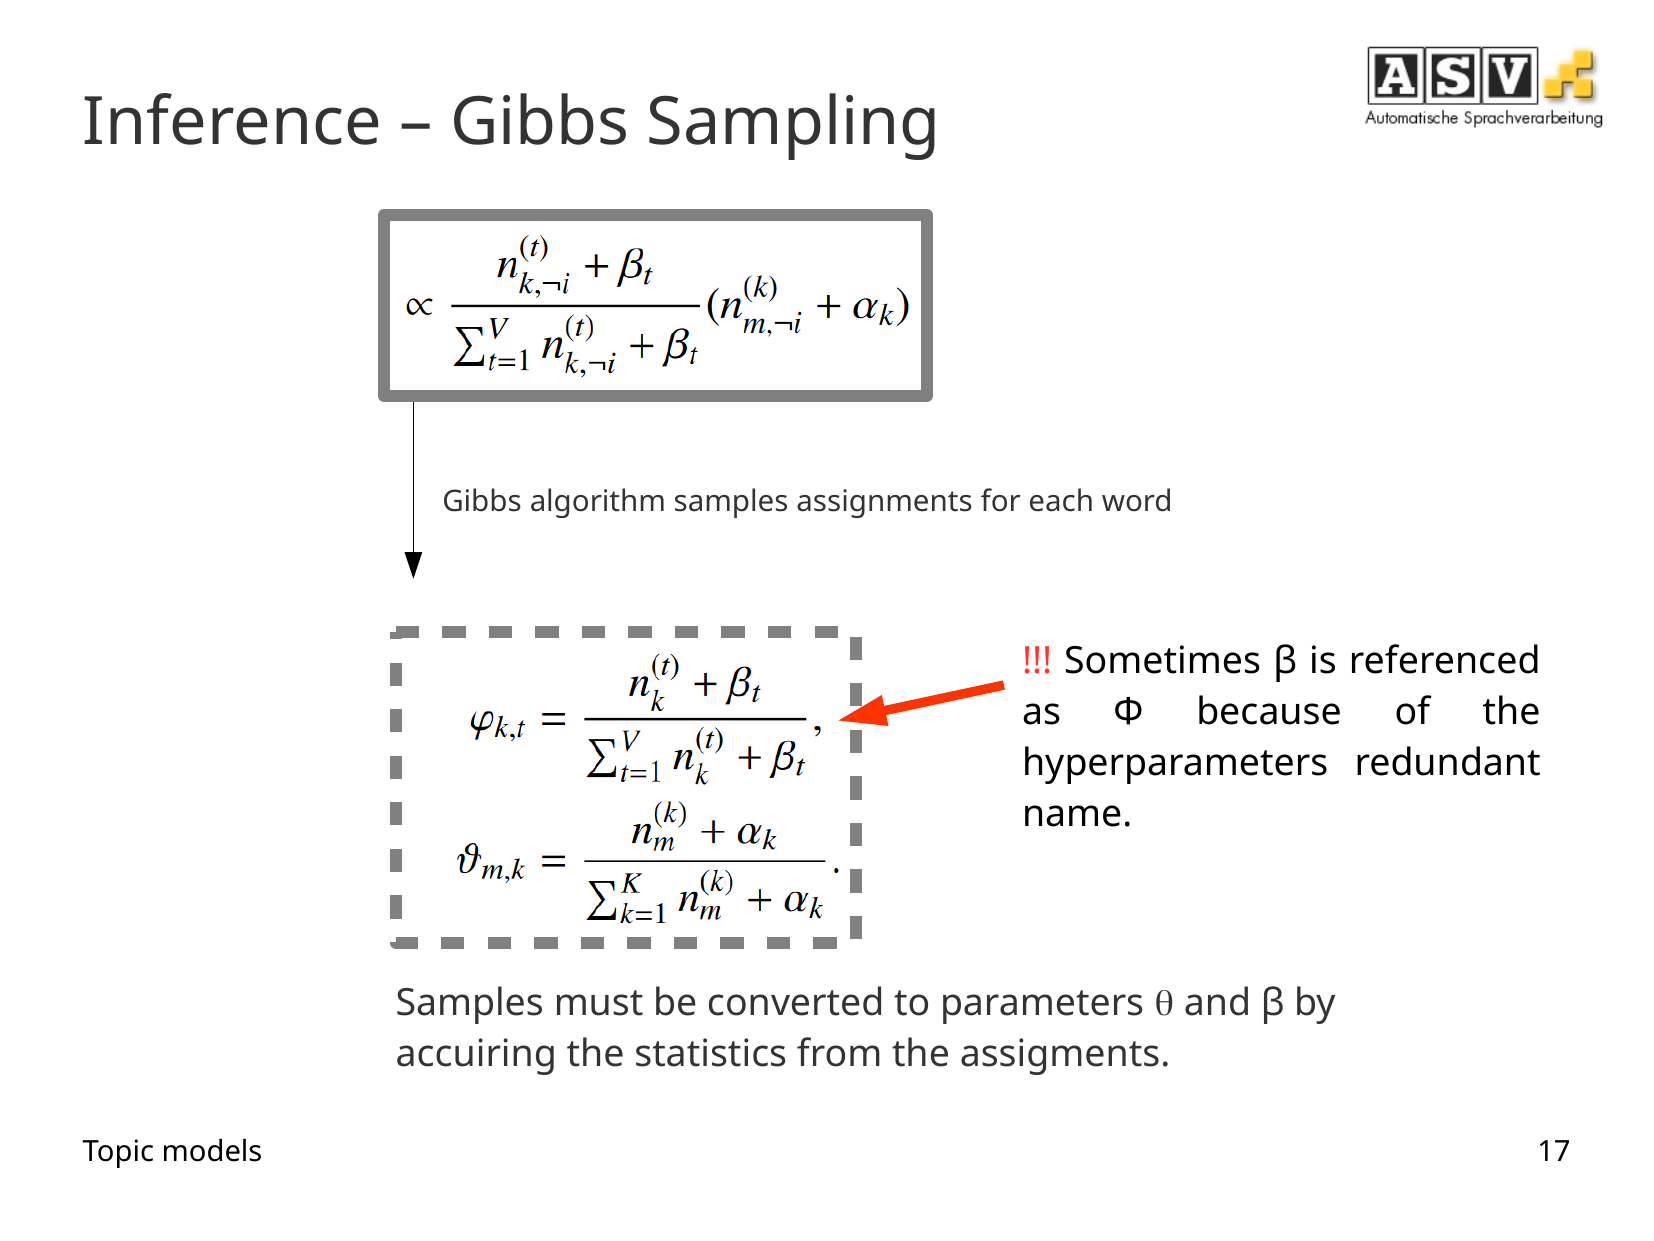

# Inference – Gibbs Sampling
Gibbs algorithm samples assignments for each word
!!! Sometimes β is referenced as Φ because of the hyperparameters redundant name.
Samples must be converted to parameters  and β by accuiring the statistics from the assigments.
Topic models
17